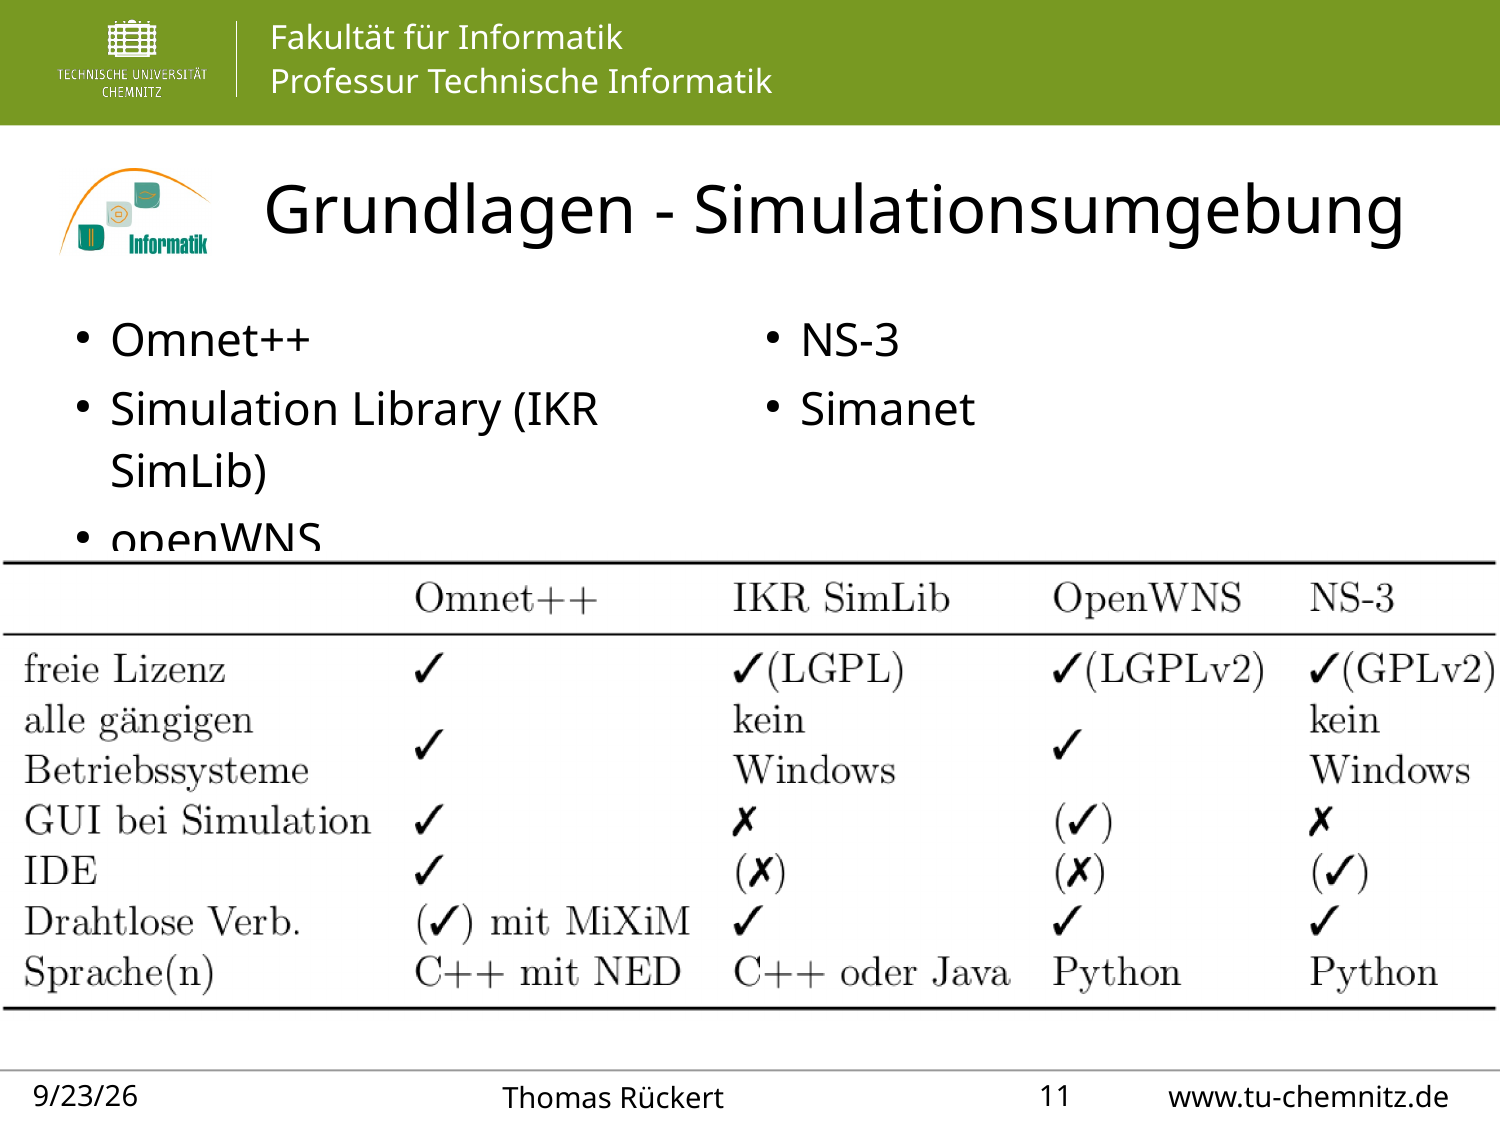

# Grundlagen - Simulationsumgebung
Omnet++
Simulation Library (IKR SimLib)
openWNS
NS-3
Simanet
Thomas Rückert